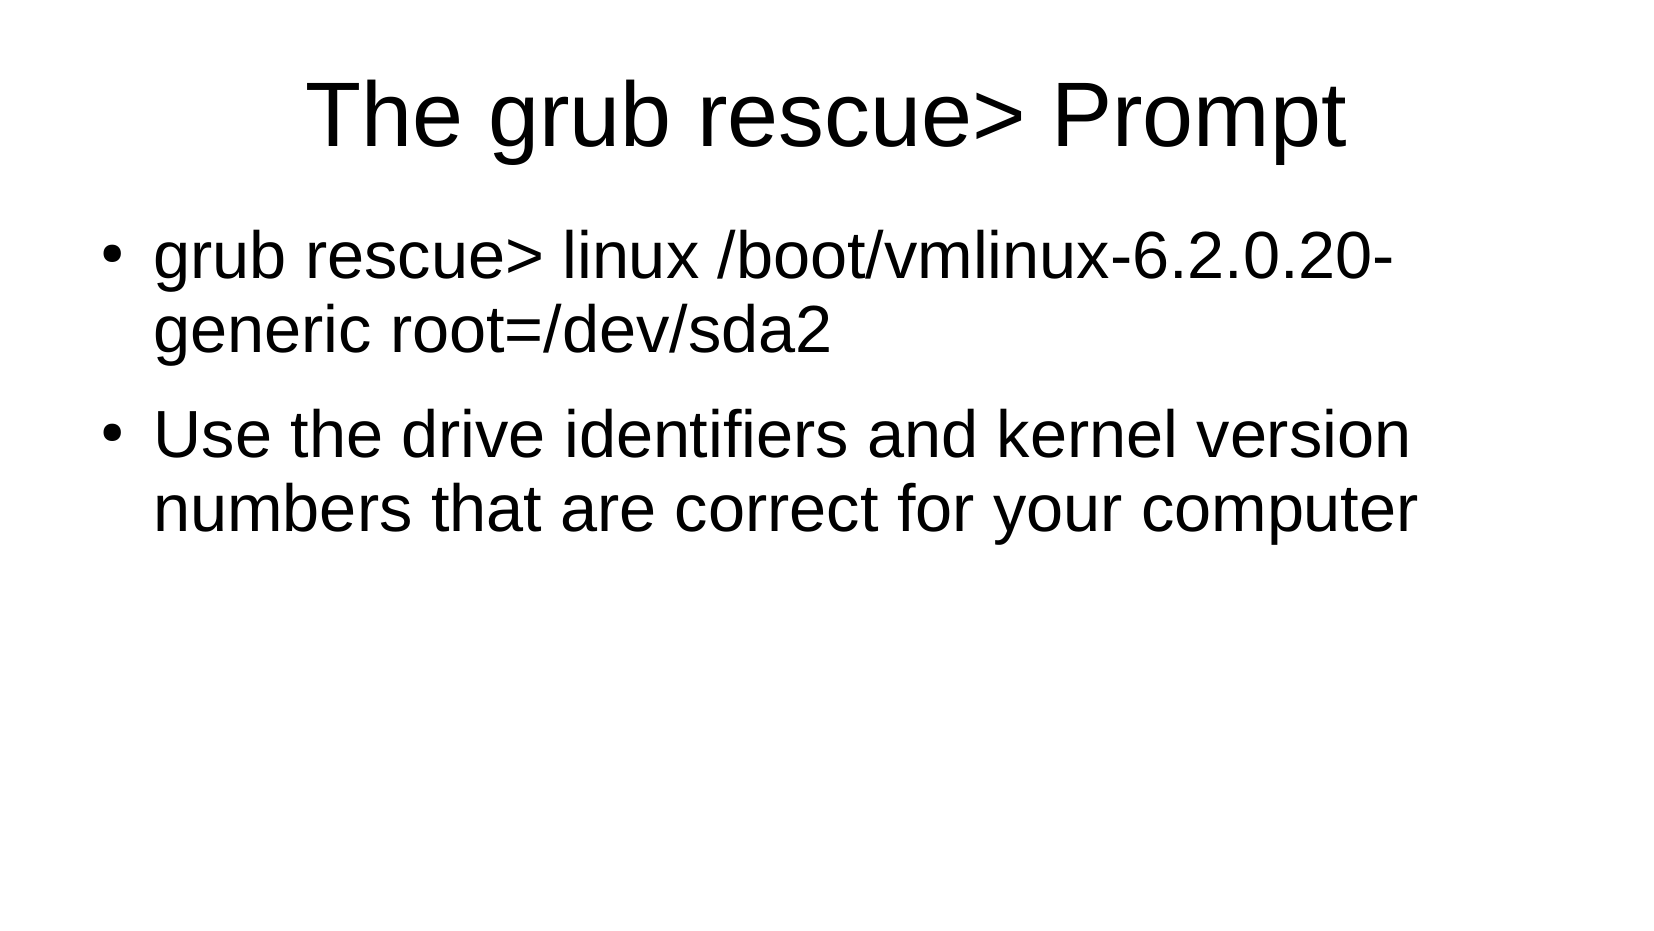

# The grub rescue> Prompt
grub rescue> linux /boot/vmlinux-6.2.0.20-generic root=/dev/sda2
Use the drive identifiers and kernel version numbers that are correct for your computer